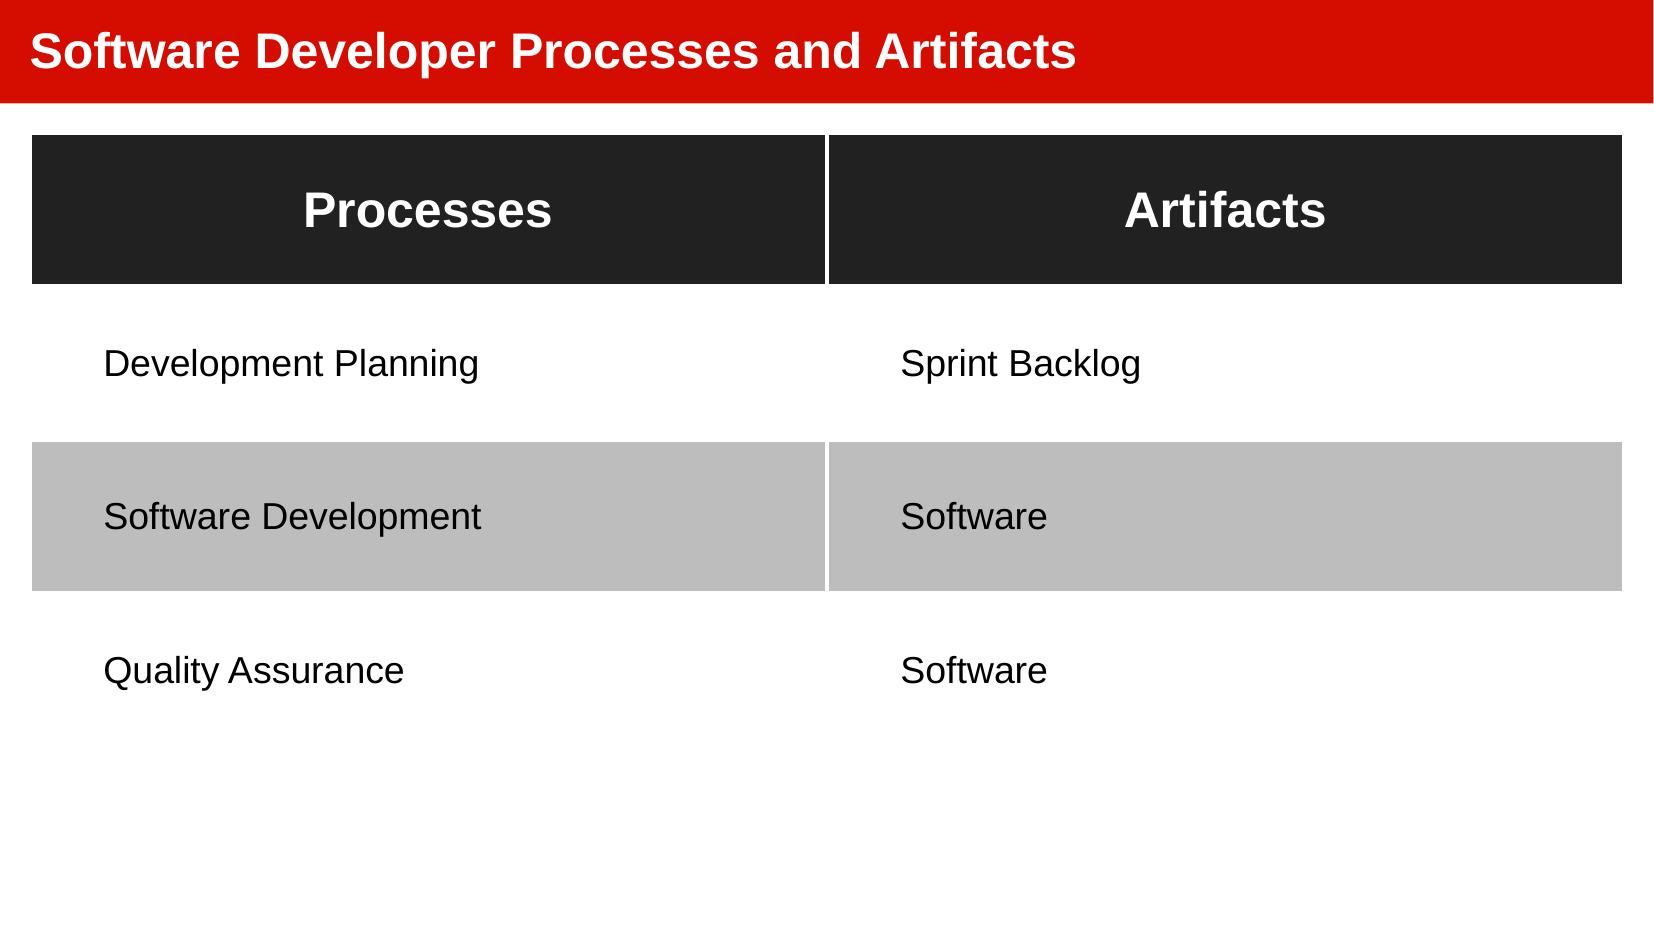

# Software Developer Processes and Artifacts
| Processes | Artifacts |
| --- | --- |
| Development Planning | Sprint Backlog |
| Software Development | Software |
| Quality Assurance | Software |
| | |
The AMOS Project
22
© 2022 Dirk Riehle - Some Rights Reserved